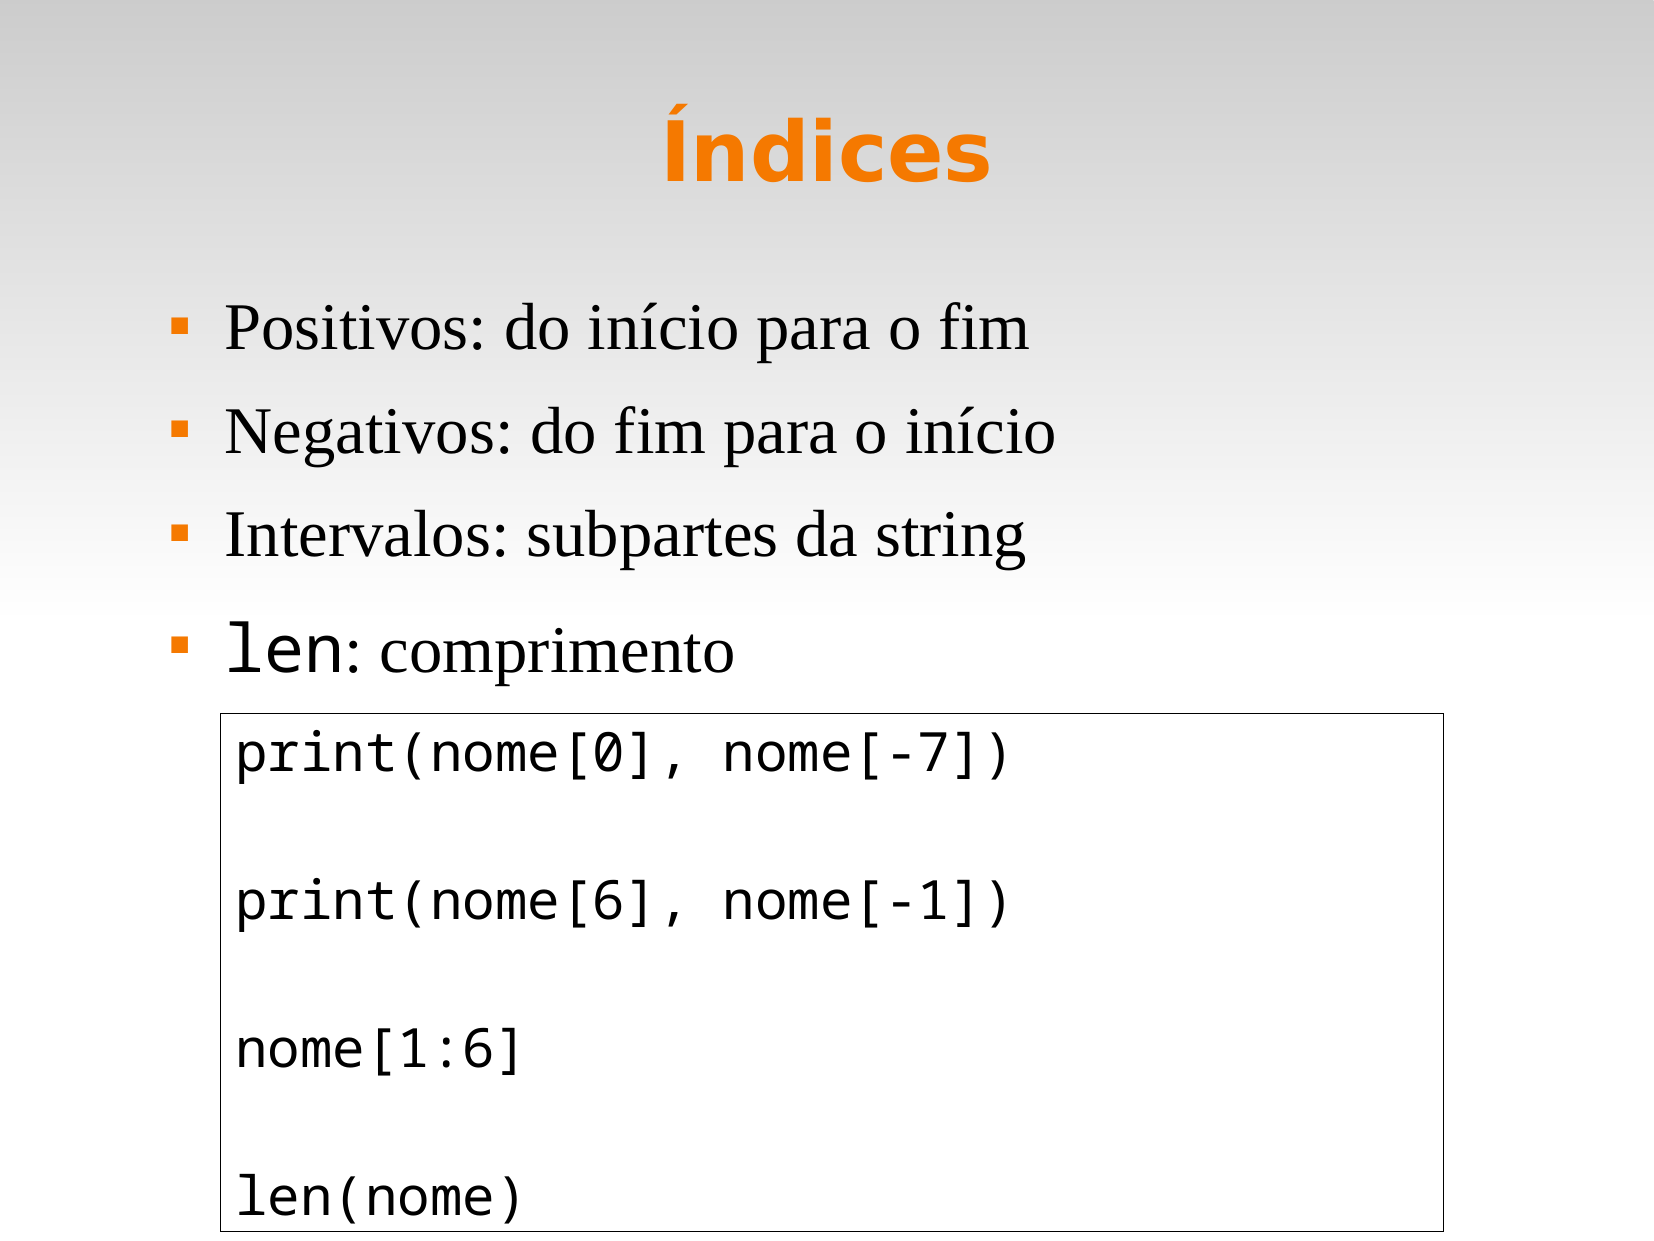

# Índices
Positivos: do início para o fim
Negativos: do fim para o início
Intervalos: subpartes da string
len: comprimento
print(nome[0], nome[-7])
print(nome[6], nome[-1])
nome[1:6]
len(nome)